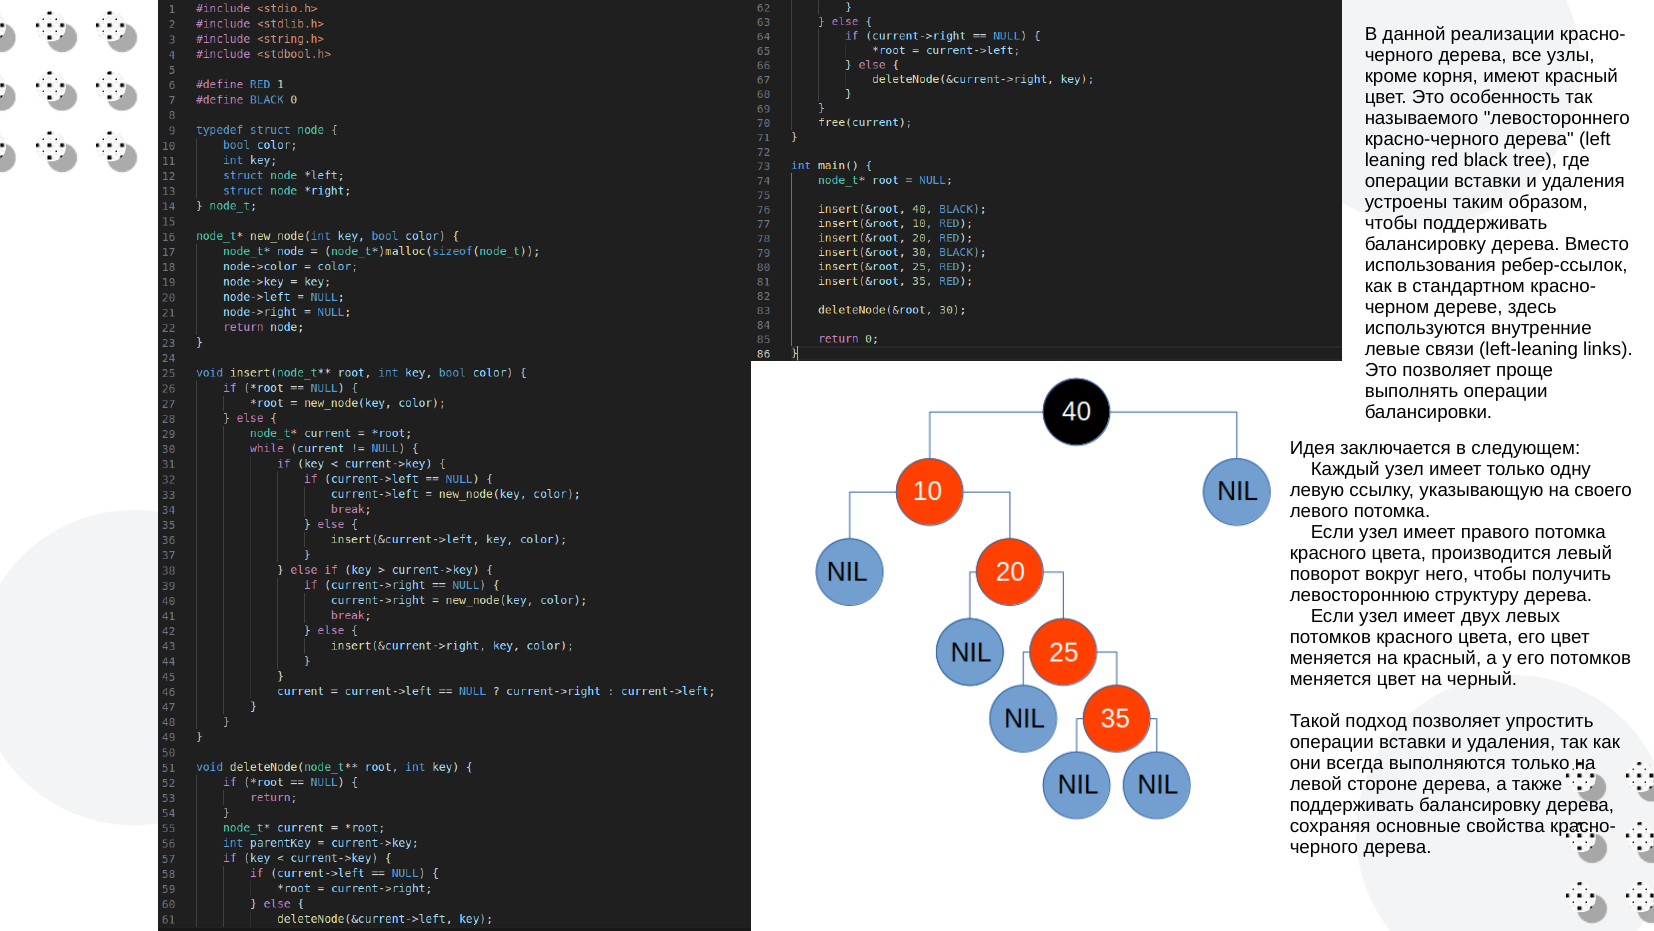

В данной реализации красно-черного дерева, все узлы, кроме корня, имеют красный цвет. Это особенность так называемого "левостороннего красно-черного дерева" (left leaning red black tree), где операции вставки и удаления устроены таким образом, чтобы поддерживать балансировку дерева. Вместо использования ребер-ссылок, как в стандартном красно-черном дереве, здесь используются внутренние левые связи (left-leaning links). Это позволяет проще выполнять операции балансировки.
Идея заключается в следующем:
 Каждый узел имеет только одну левую ссылку, указывающую на своего левого потомка.
 Если узел имеет правого потомка красного цвета, производится левый поворот вокруг него, чтобы получить левостороннюю структуру дерева.
 Если узел имеет двух левых потомков красного цвета, его цвет меняется на красный, а у его потомков меняется цвет на черный.
Такой подход позволяет упростить операции вставки и удаления, так как они всегда выполняются только на левой стороне дерева, а также поддерживать балансировку дерева, сохраняя основные свойства красно-черного дерева.